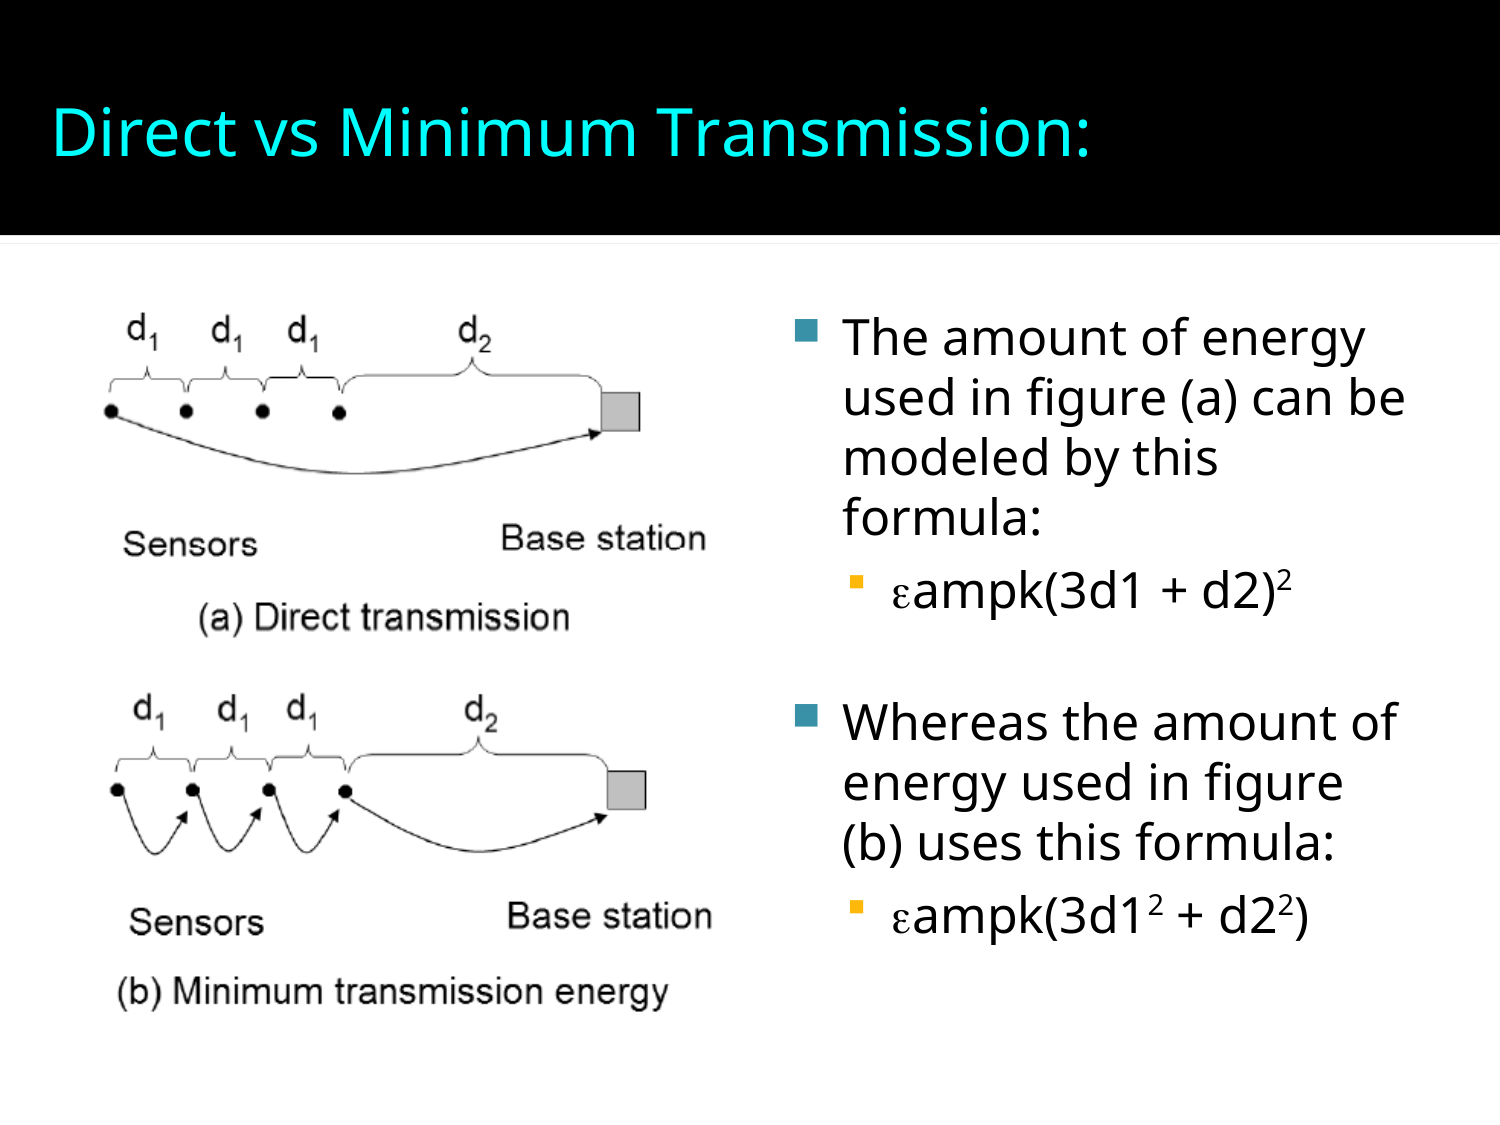

Direct vs Minimum Transmission:
The amount of energy used in figure (a) can be modeled by this formula:
ampk(3d1 + d2)2
Whereas the amount of energy used in figure (b) uses this formula:
ampk(3d12 + d22)